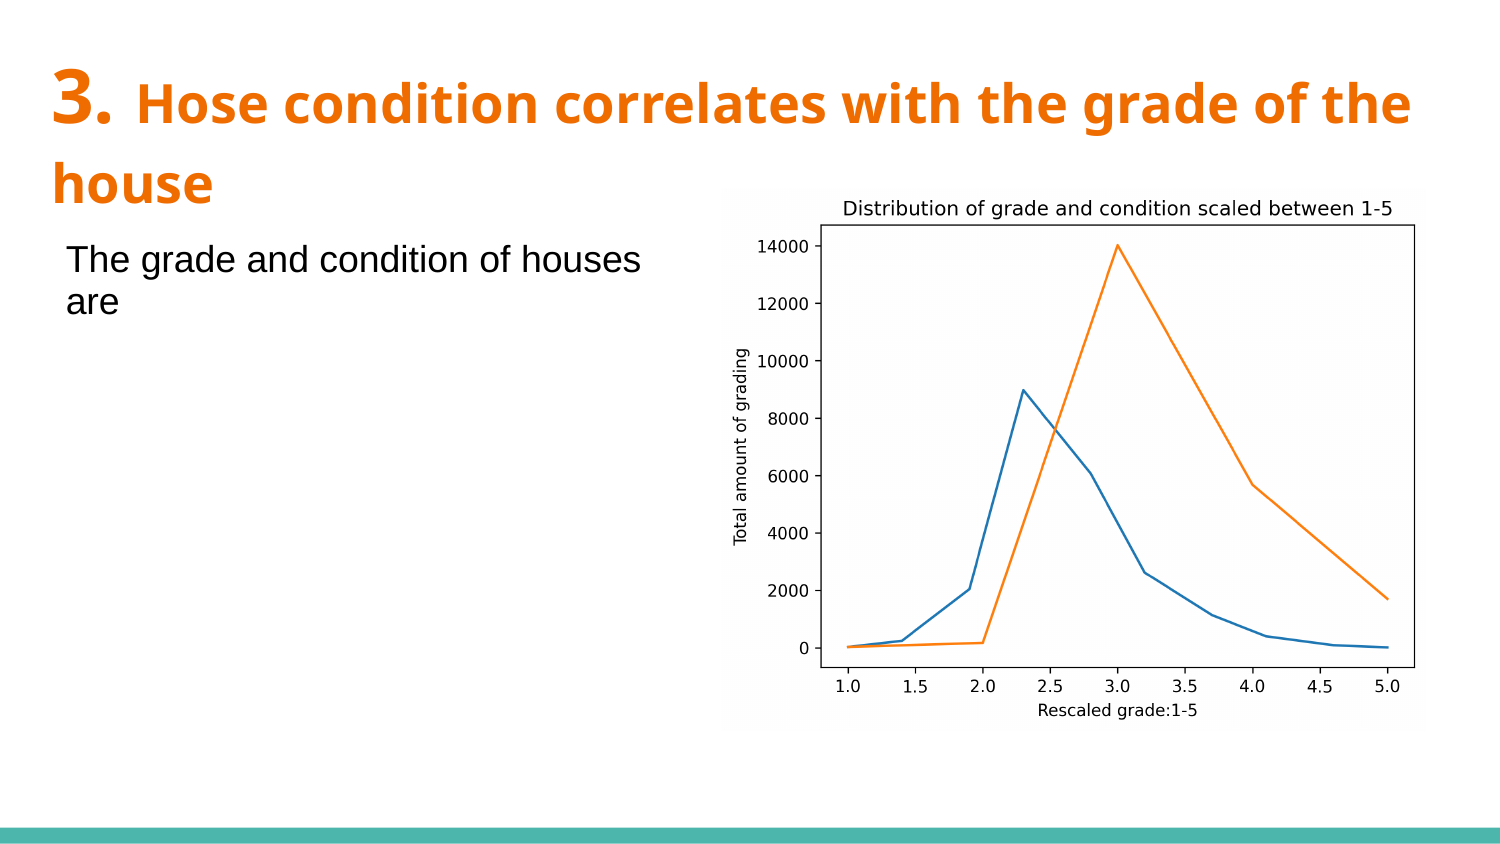

# 3. Hose condition correlates with the grade of the house
The grade and condition of houses are